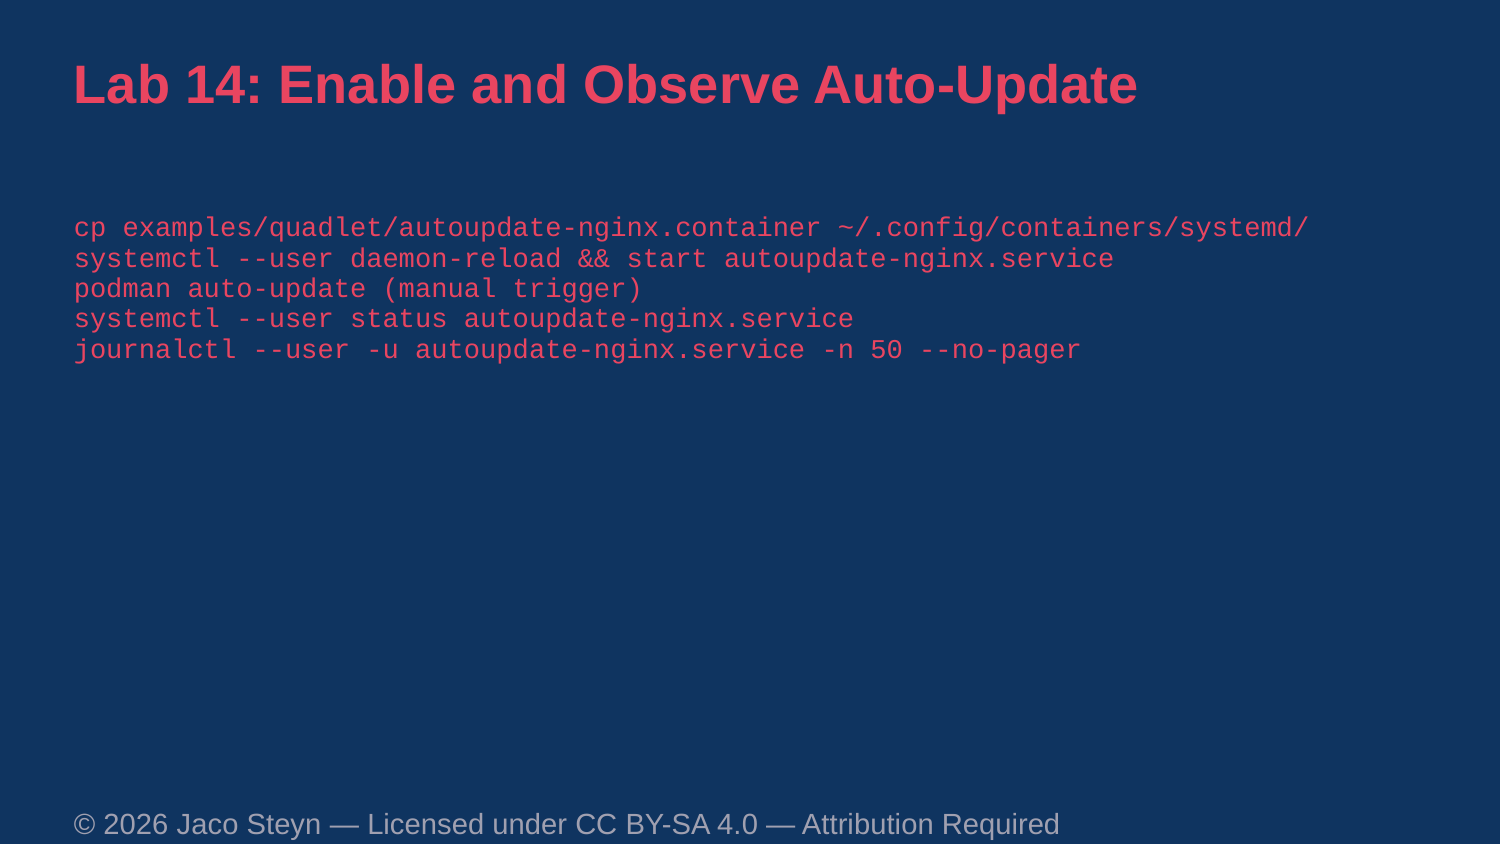

Lab 14: Enable and Observe Auto-Update
cp examples/quadlet/autoupdate-nginx.container ~/.config/containers/systemd/
systemctl --user daemon-reload && start autoupdate-nginx.service
podman auto-update (manual trigger)
systemctl --user status autoupdate-nginx.service
journalctl --user -u autoupdate-nginx.service -n 50 --no-pager
© 2026 Jaco Steyn — Licensed under CC BY-SA 4.0 — Attribution Required